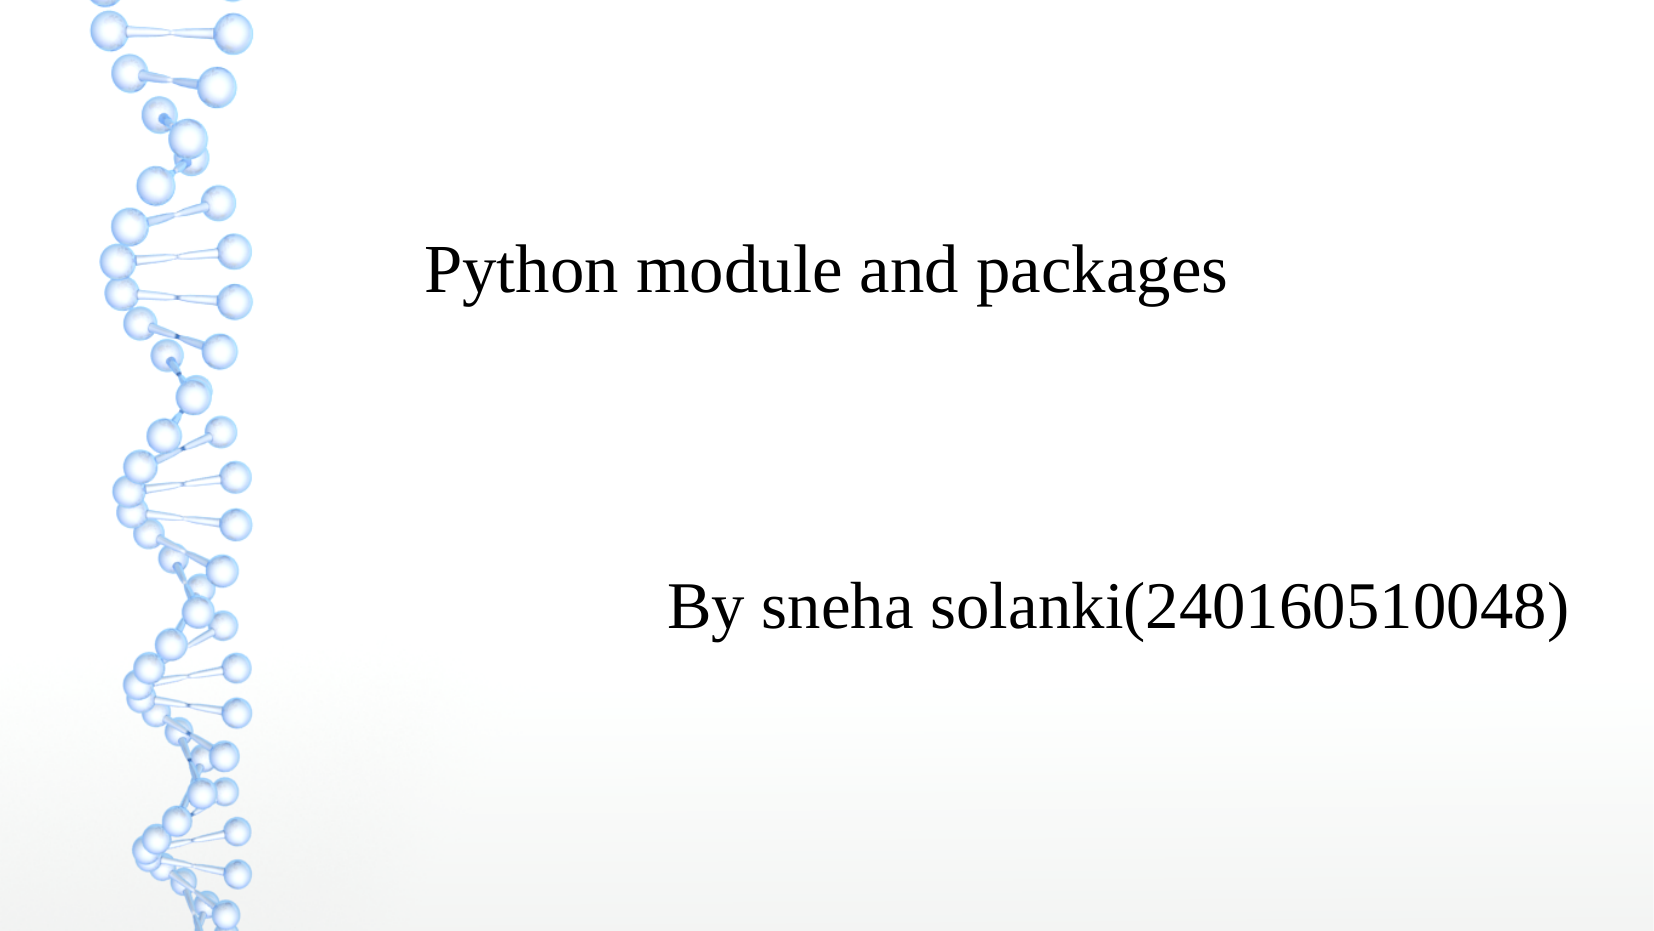

# Python module and packages
By sneha solanki(240160510048)